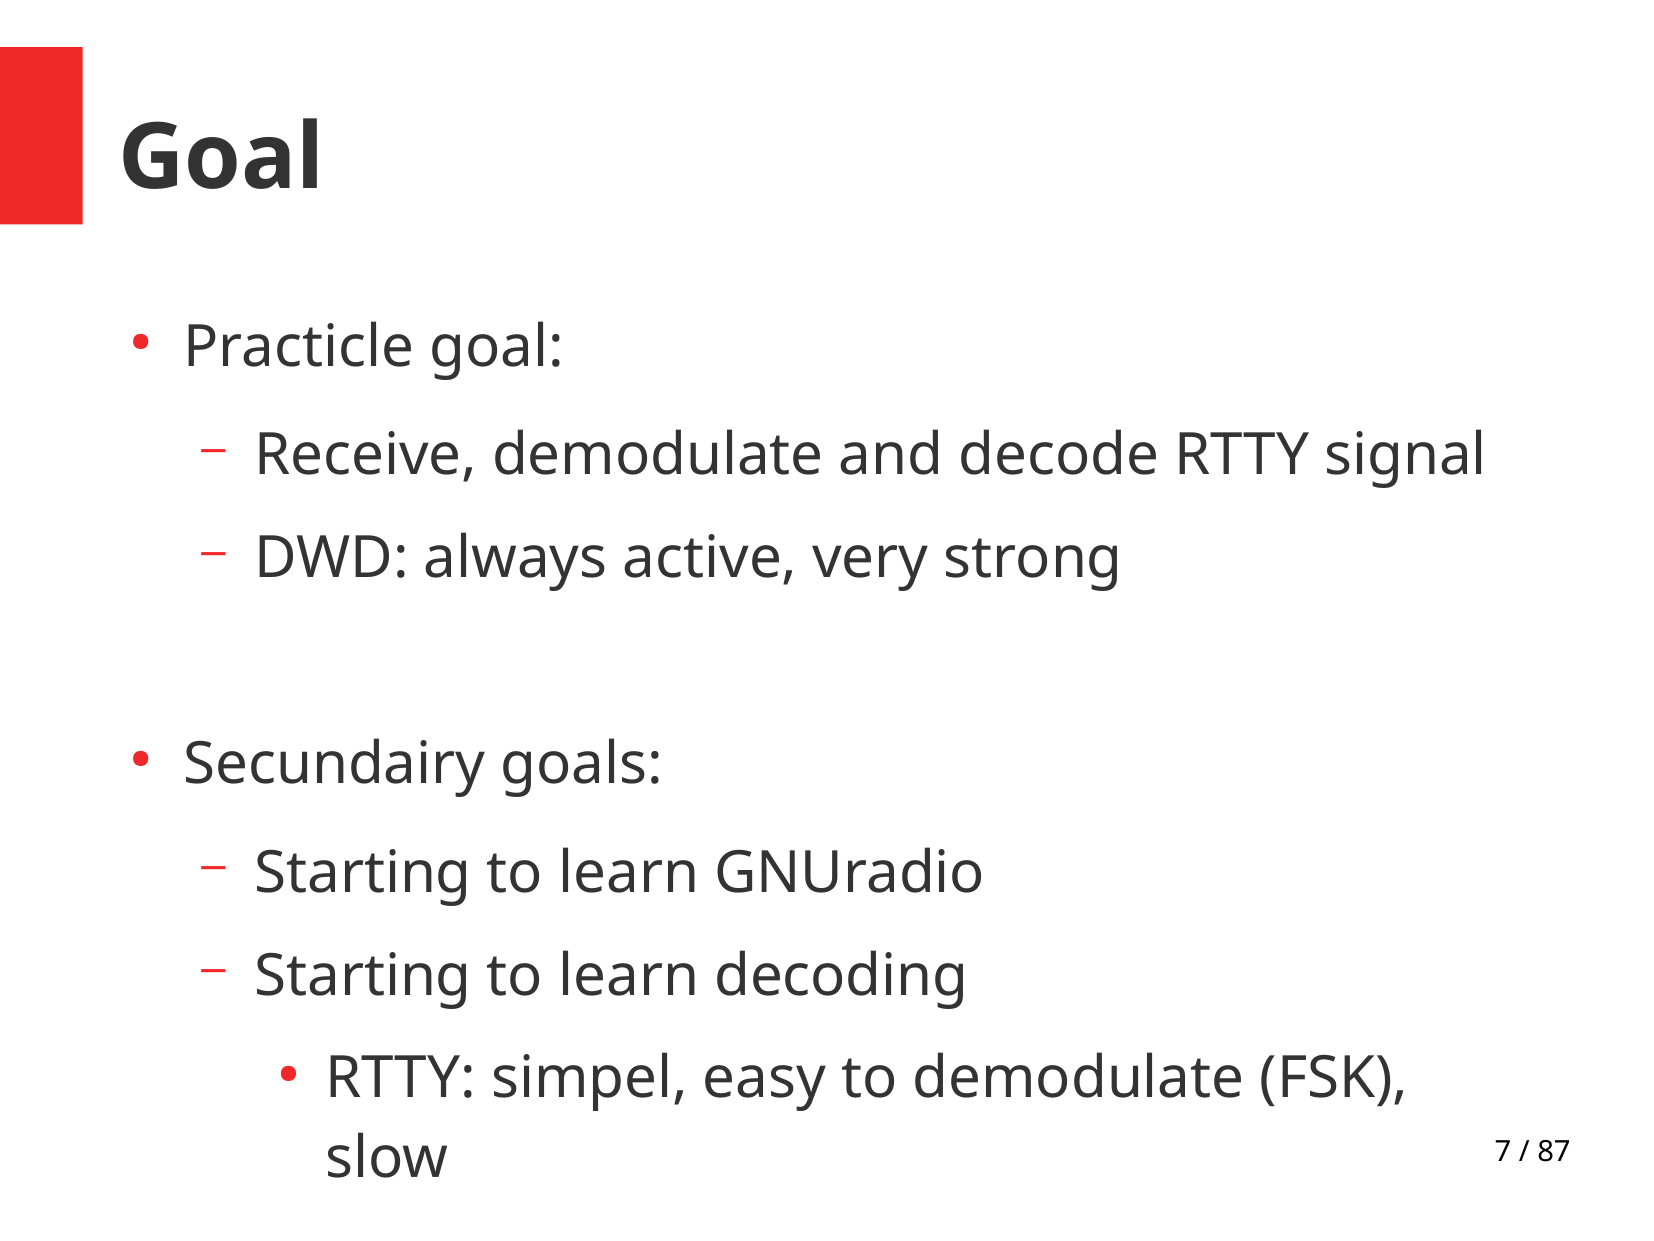

# Goal
Practicle goal:
Receive, demodulate and decode RTTY signal
DWD: always active, very strong
Secundairy goals:
Starting to learn GNUradio
Starting to learn decoding
RTTY: simpel, easy to demodulate (FSK), slow
7